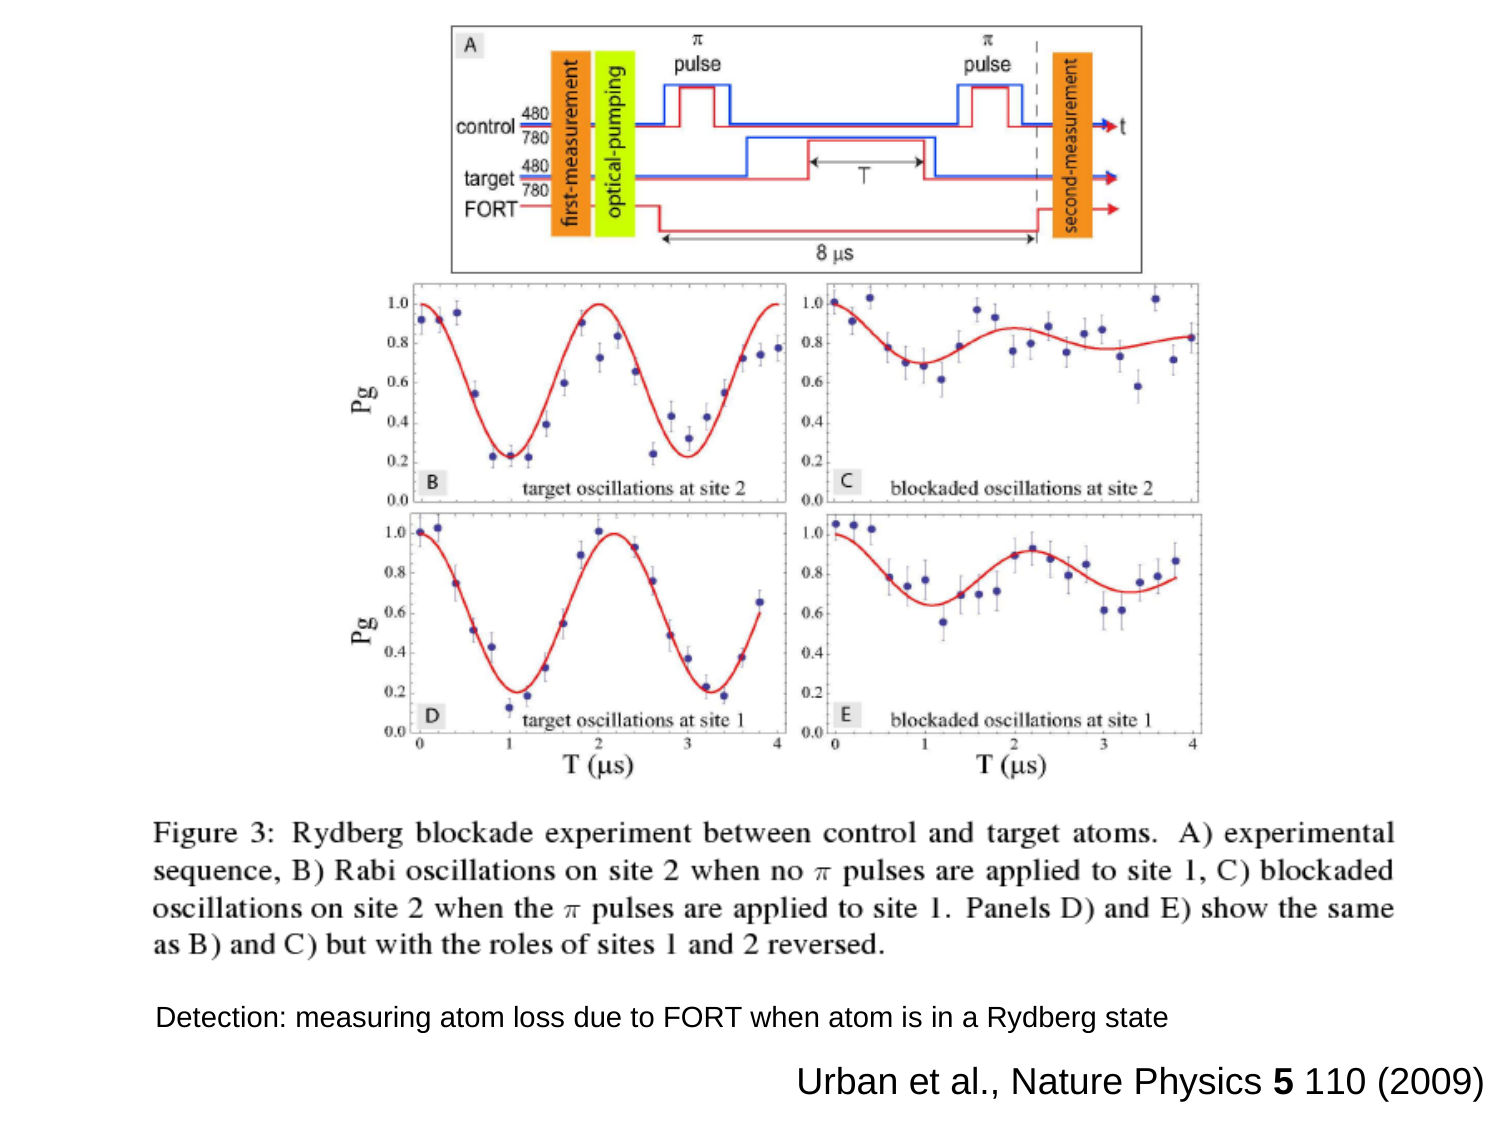

Detection: measuring atom loss due to FORT when atom is in a Rydberg state
Urban et al., Nature Physics 5 110 (2009)